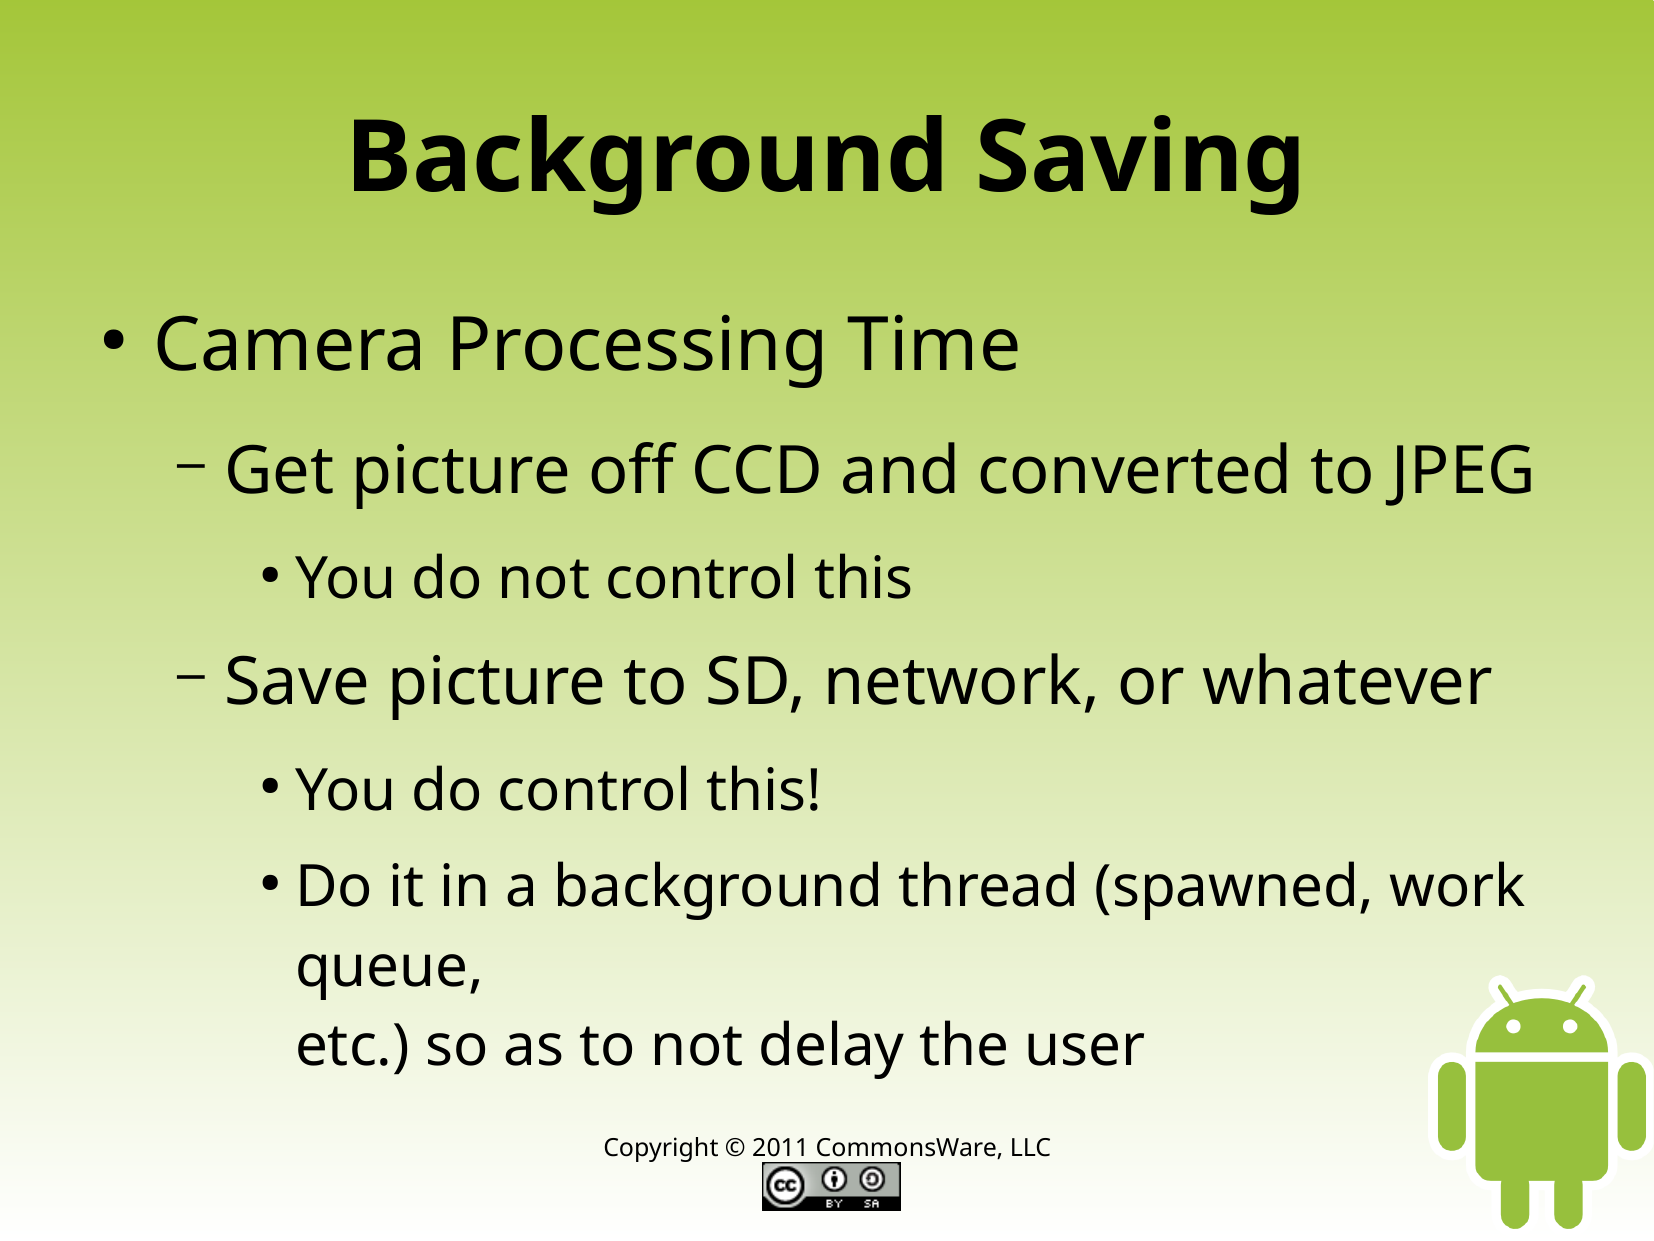

# Background Saving
Camera Processing Time
Get picture off CCD and converted to JPEG
You do not control this
Save picture to SD, network, or whatever
You do control this!
Do it in a background thread (spawned, work queue,
etc.) so as to not delay the user